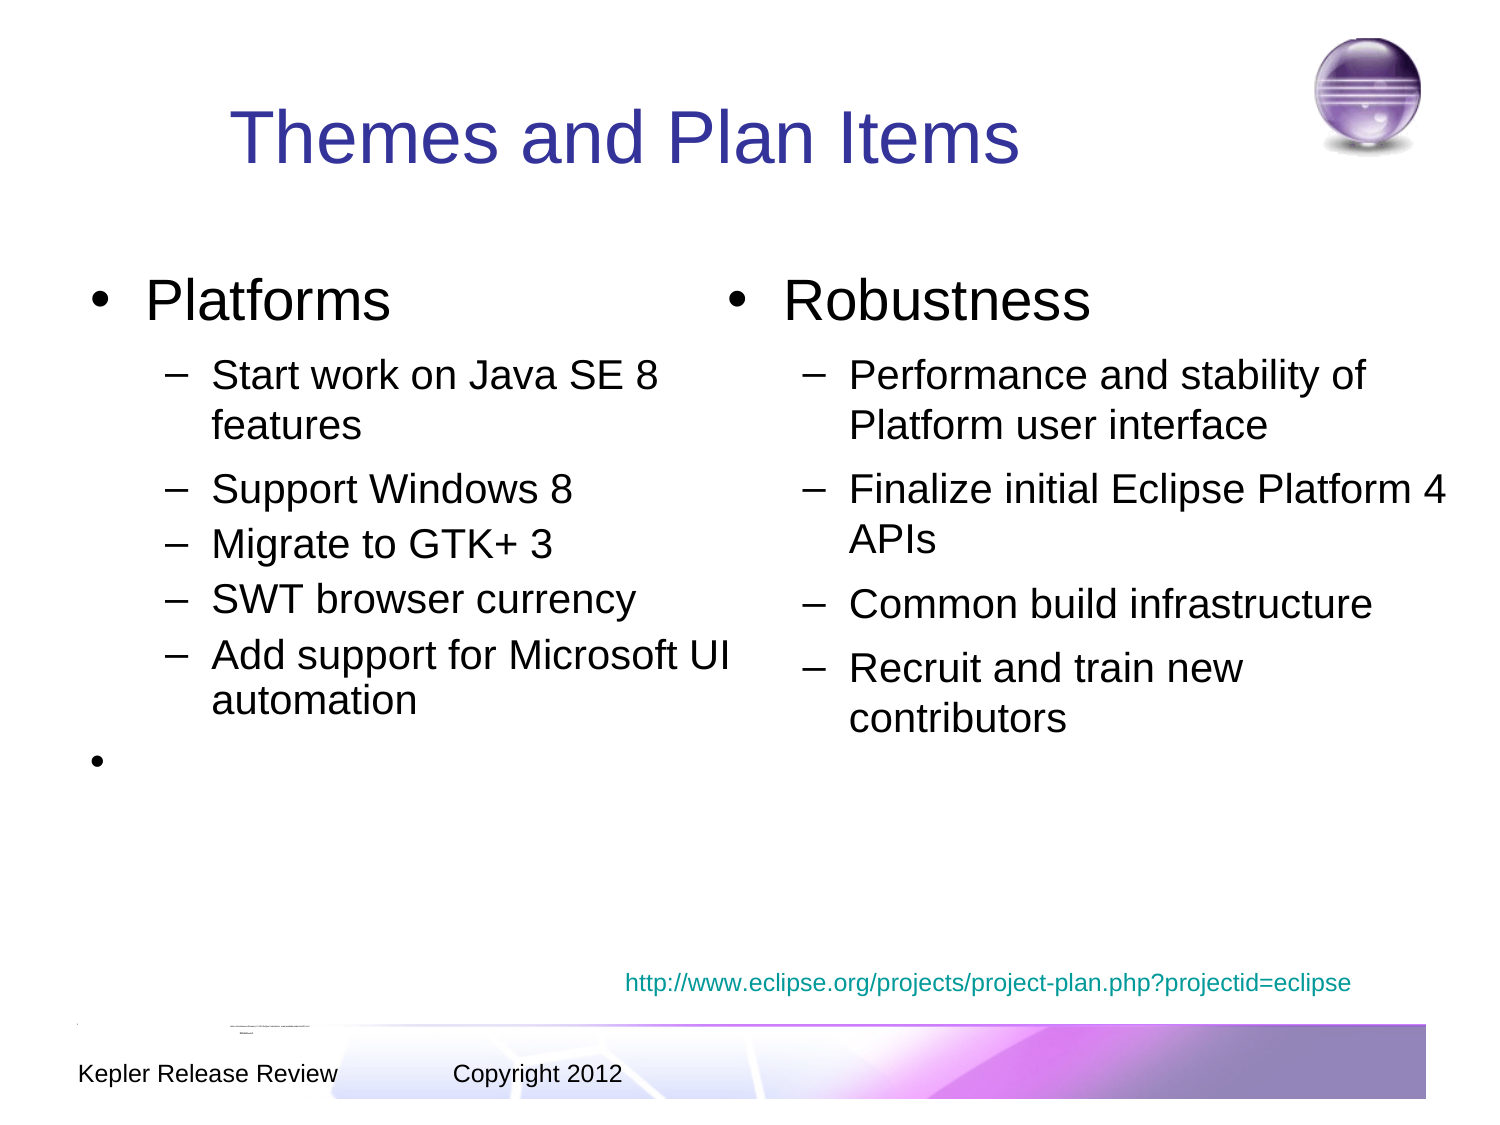

# Themes and Plan Items
Platforms
Start work on Java SE 8 features
Support Windows 8
Migrate to GTK+ 3
SWT browser currency
Add support for Microsoft UI automation
Robustness
Performance and stability of Platform user interface
Finalize initial Eclipse Platform 4 APIs
Common build infrastructure
Recruit and train new contributors
http://www.eclipse.org/projects/project-plan.php?projectid=eclipse
3
Copyright 2012